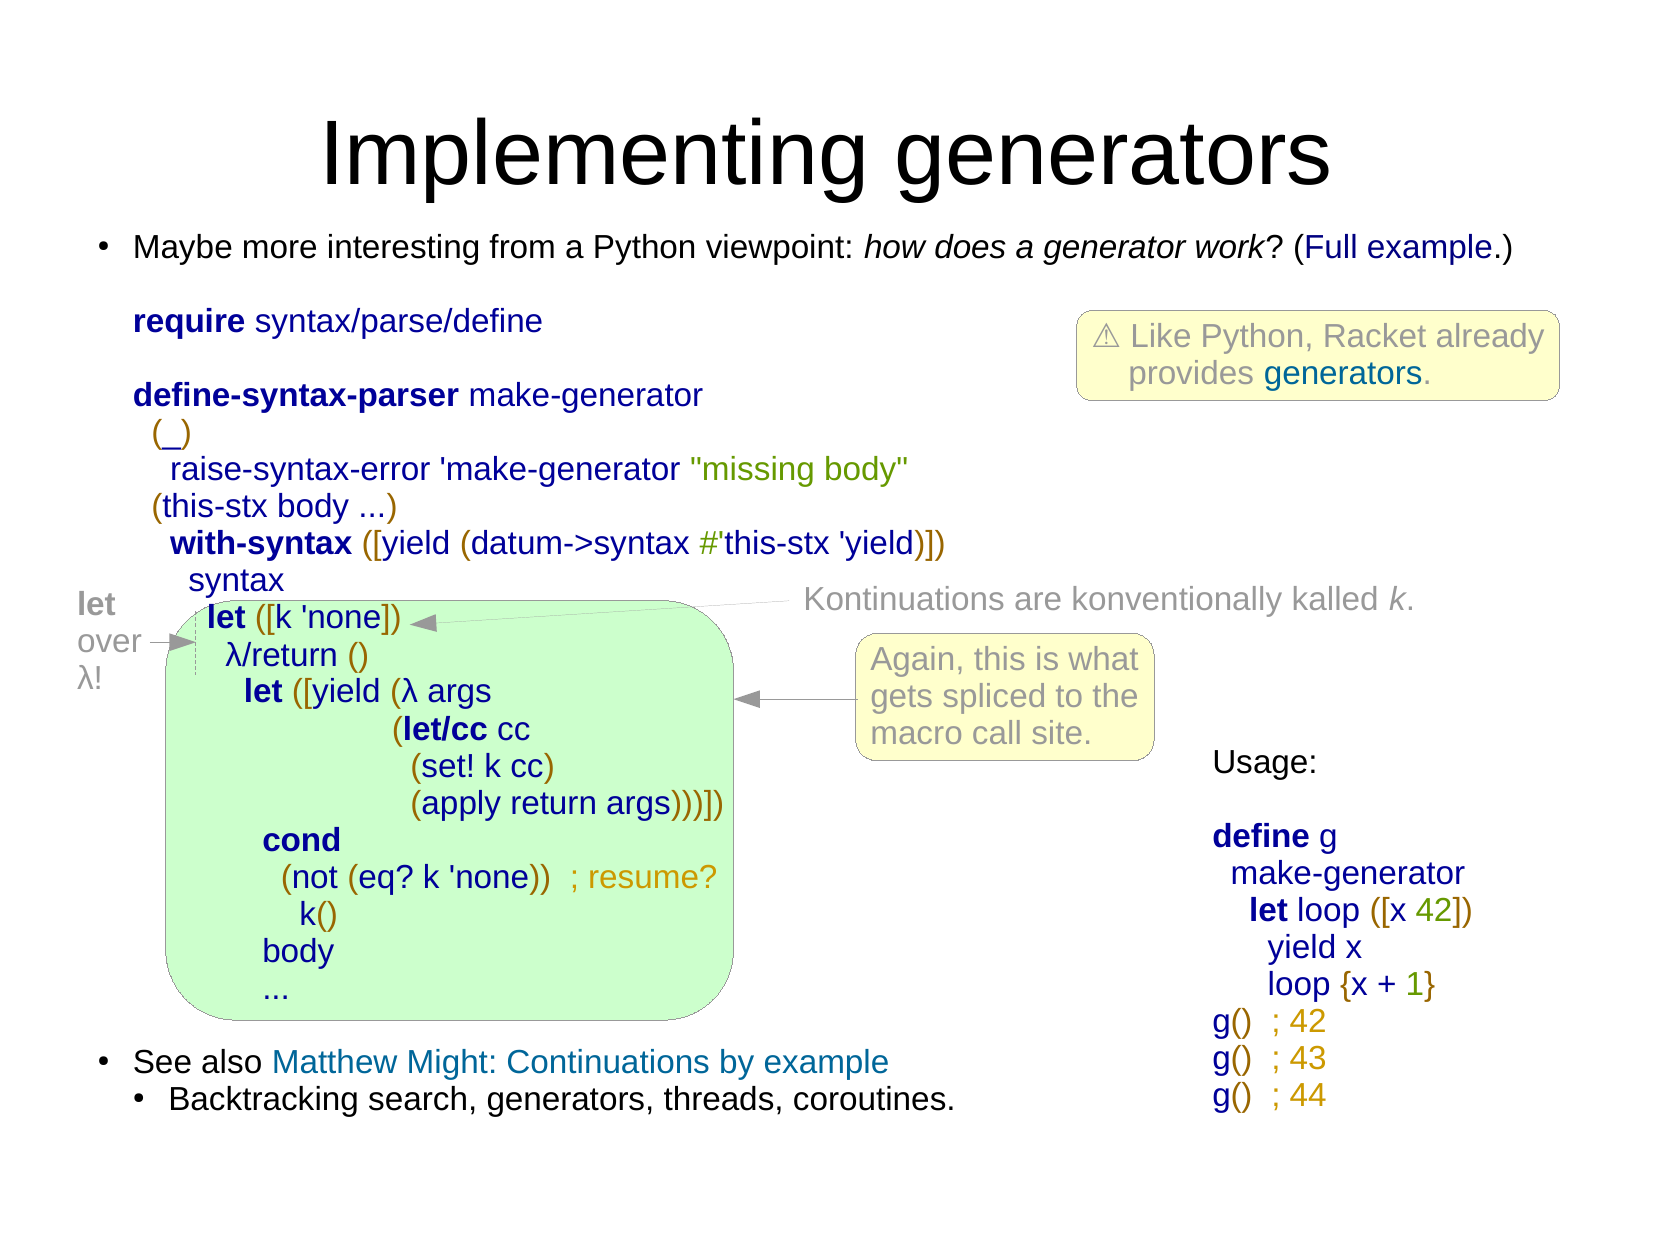

# Implementing generators
Maybe more interesting from a Python viewpoint: how does a generator work? (Full example.)
require syntax/parse/define
define-syntax-parser make-generator
 (_)
 raise-syntax-error 'make-generator "missing body"
 (this-stx body ...)
 with-syntax ([yield (datum->syntax #'this-stx 'yield)])
 syntax
 let ([k 'none])
 λ/return ()
 let ([yield (λ args
 (let/cc cc
 (set! k cc)
 (apply return args)))])
 cond
 (not (eq? k 'none)) ; resume?
 k()
 body
 ...
See also Matthew Might: Continuations by example
Backtracking search, generators, threads, coroutines.
⚠ Like Python, Racket already
 provides generators.
Kontinuations are konventionally kalled k.
let
over
λ!
Again, this is what
gets spliced to the
macro call site.
Usage:
define g
 make-generator
 let loop ([x 42])
 yield x
 loop {x + 1}
g() ; 42
g() ; 43
g() ; 44